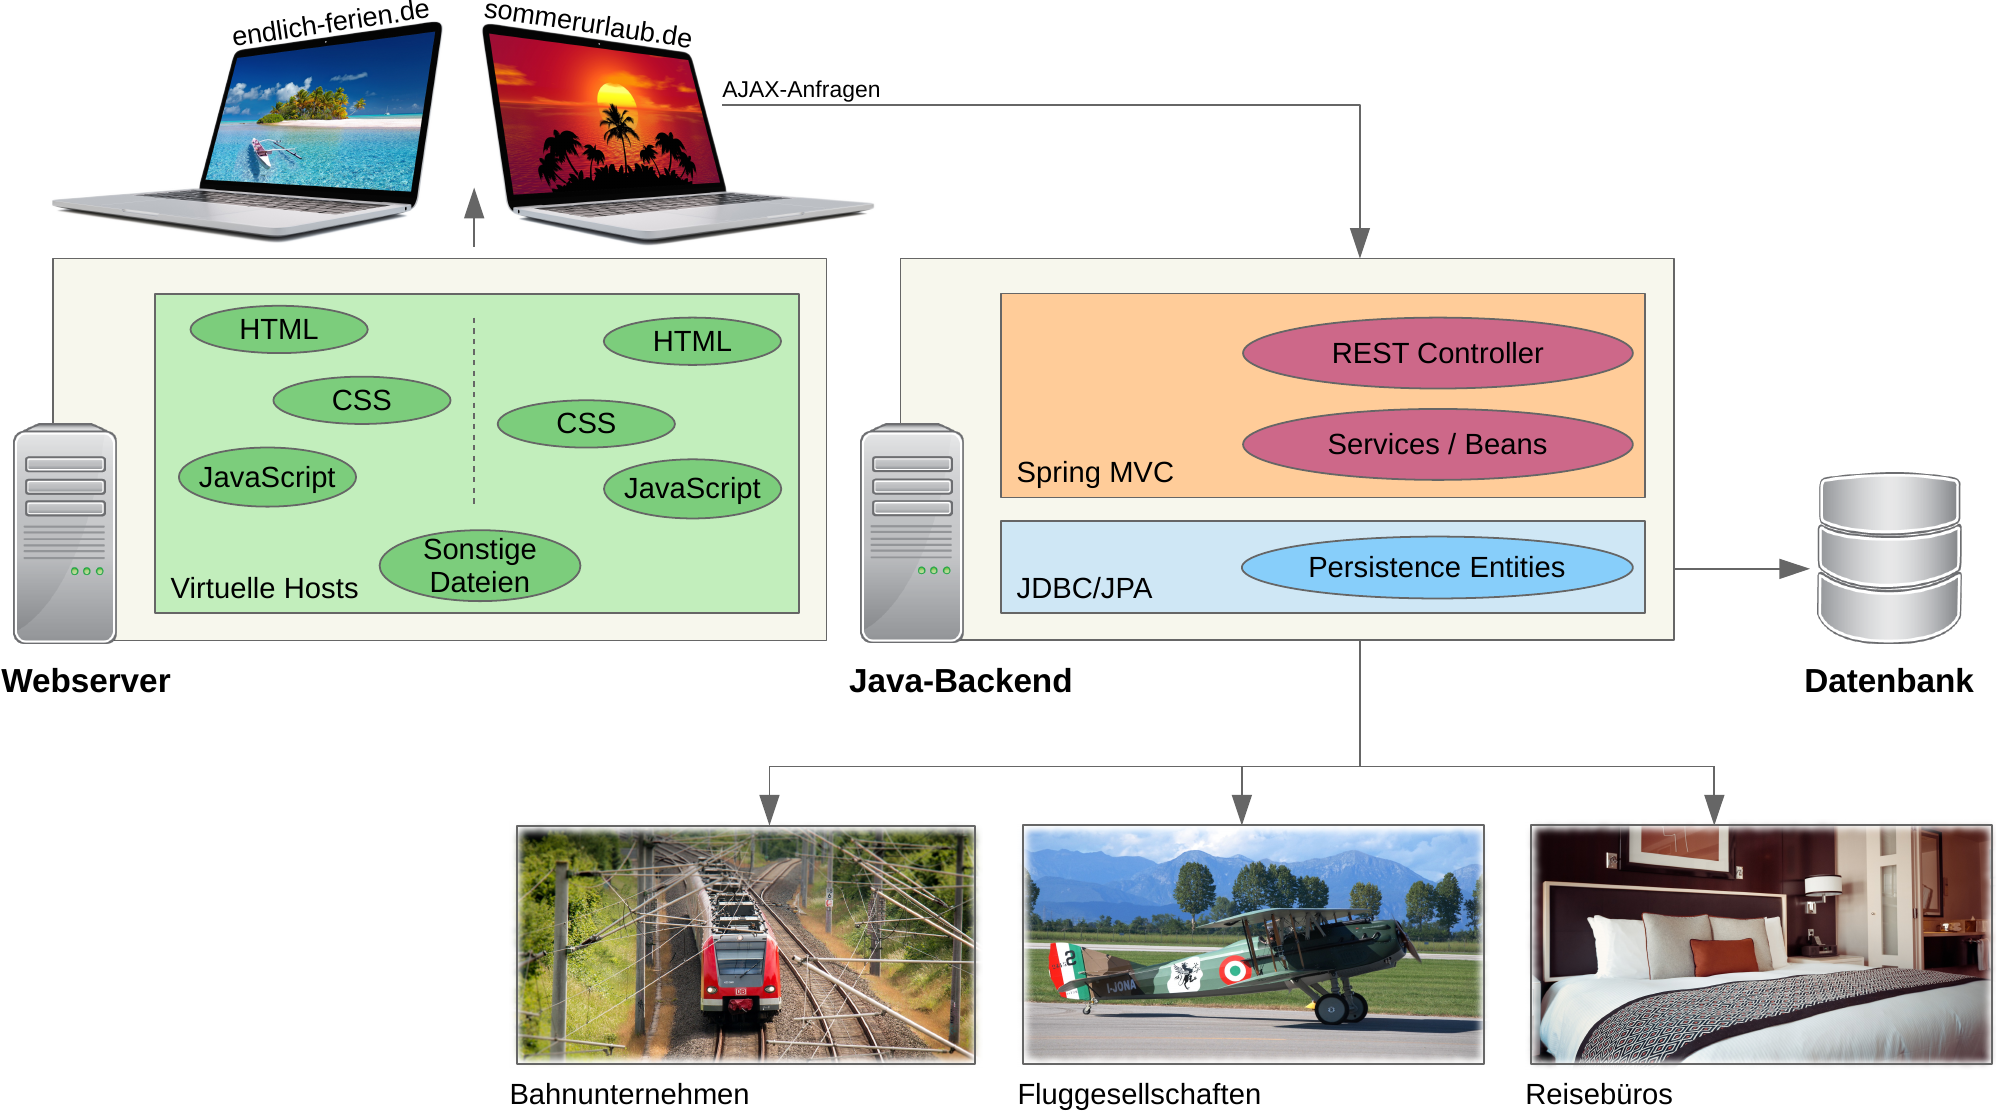

endlich-ferien.de
sommerurlaub.de
AJAX-Anfragen
Spring MVC
Virtuelle Hosts
HTML
HTML
REST Controller
CSS
CSS
Services / Beans
JavaScript
JavaScript
JDBC/JPA
Sonstige
Dateien
Persistence Entities
Java-Backend
Datenbank
Webserver
Bahnunternehmen
Fluggesellschaften
Reisebüros